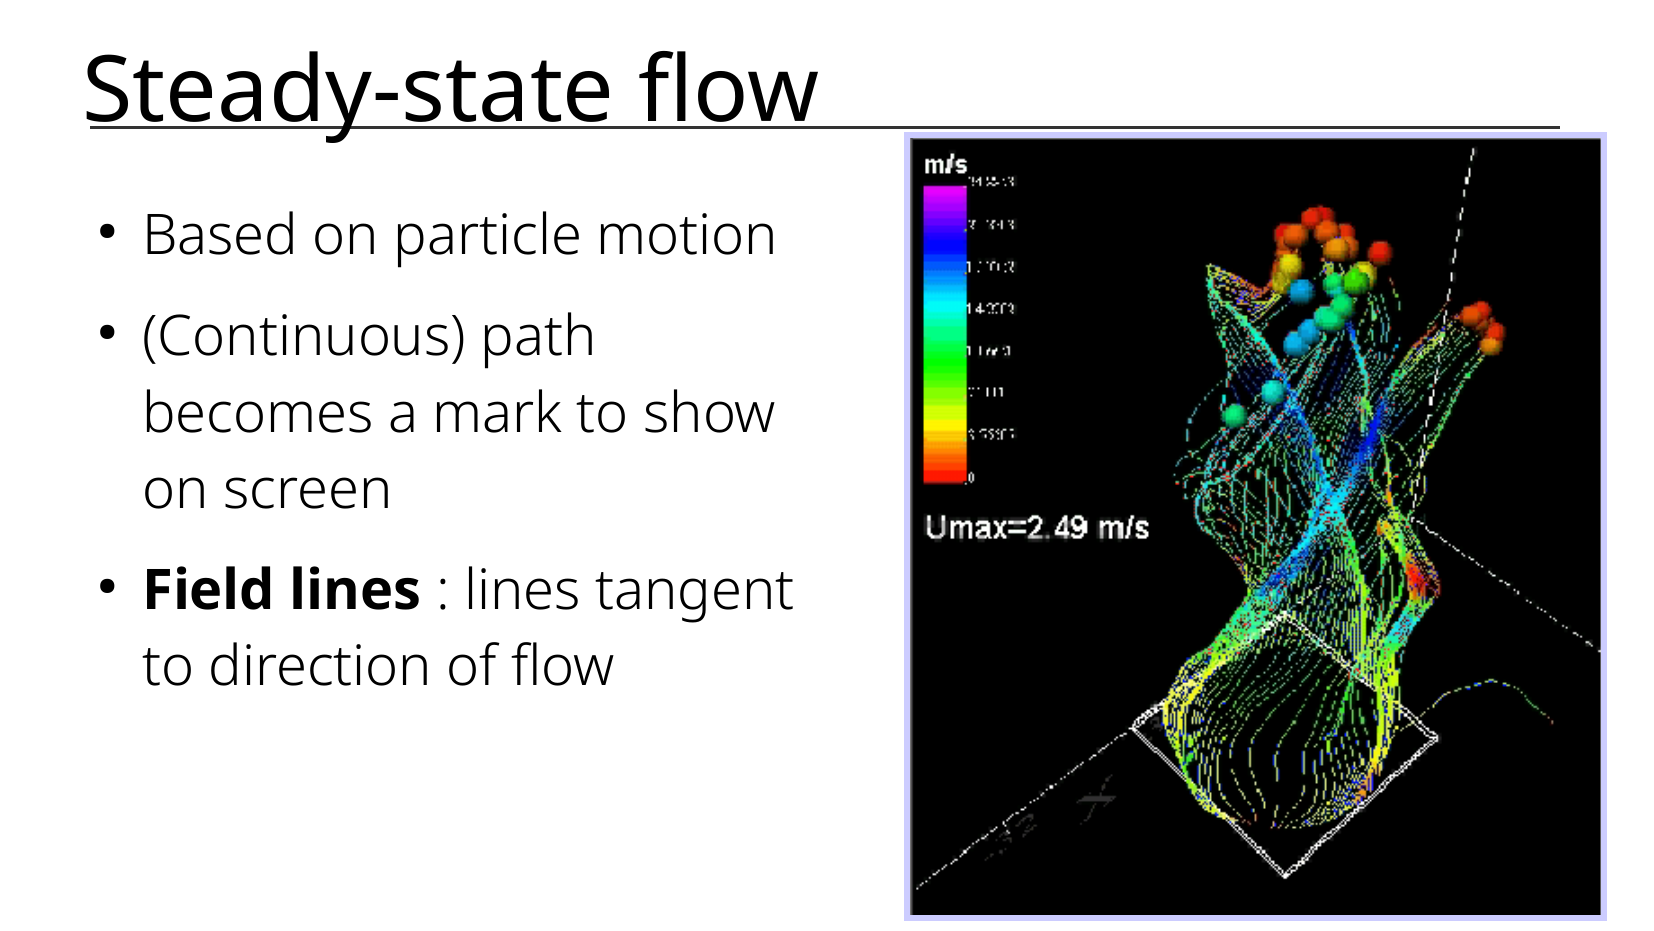

# Steady-state flow
Based on particle motion
(Continuous) path becomes a mark to show on screen
Field lines : lines tangent to direction of flow
6